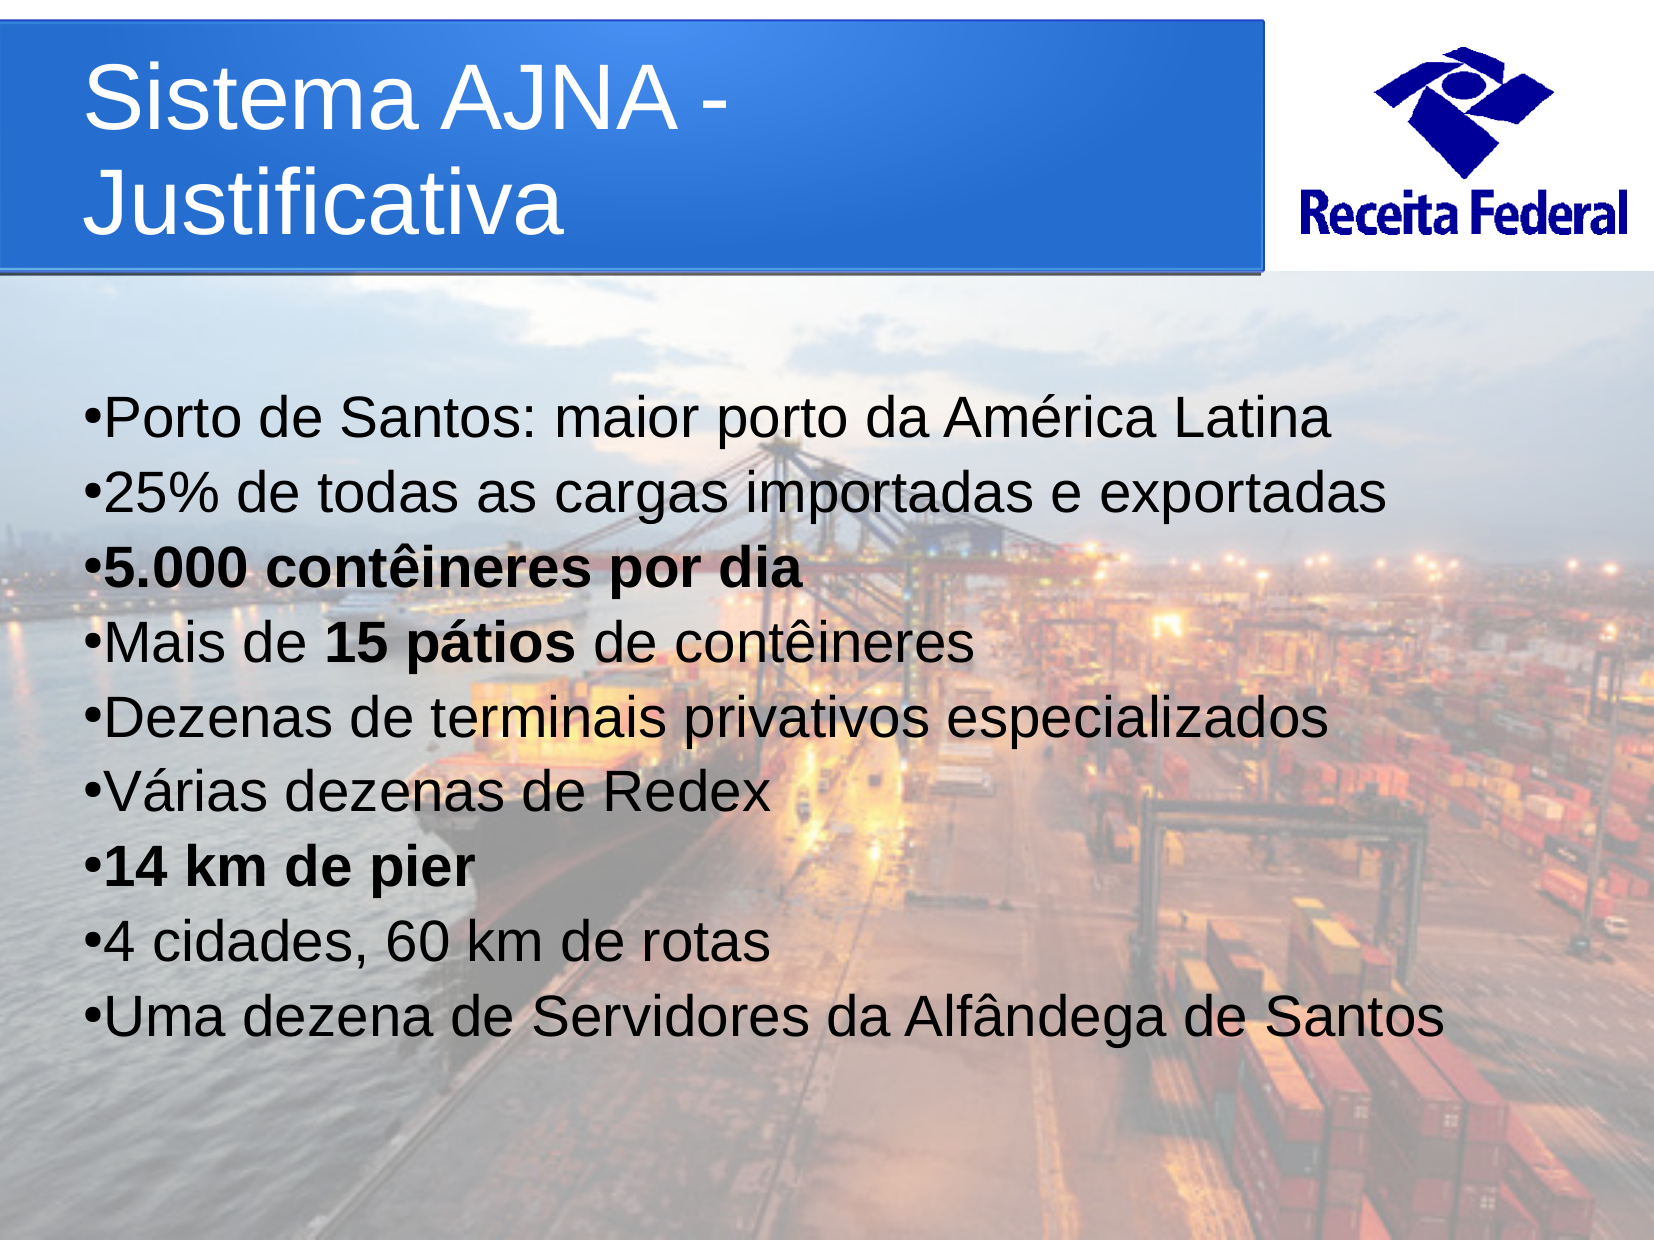

# Sistema AJNA - Justificativa
Porto de Santos: maior porto da América Latina
25% de todas as cargas importadas e exportadas
5.000 contêineres por dia
Mais de 15 pátios de contêineres
Dezenas de terminais privativos especializados
Várias dezenas de Redex
14 km de pier
4 cidades, 60 km de rotas
Uma dezena de Servidores da Alfândega de Santos